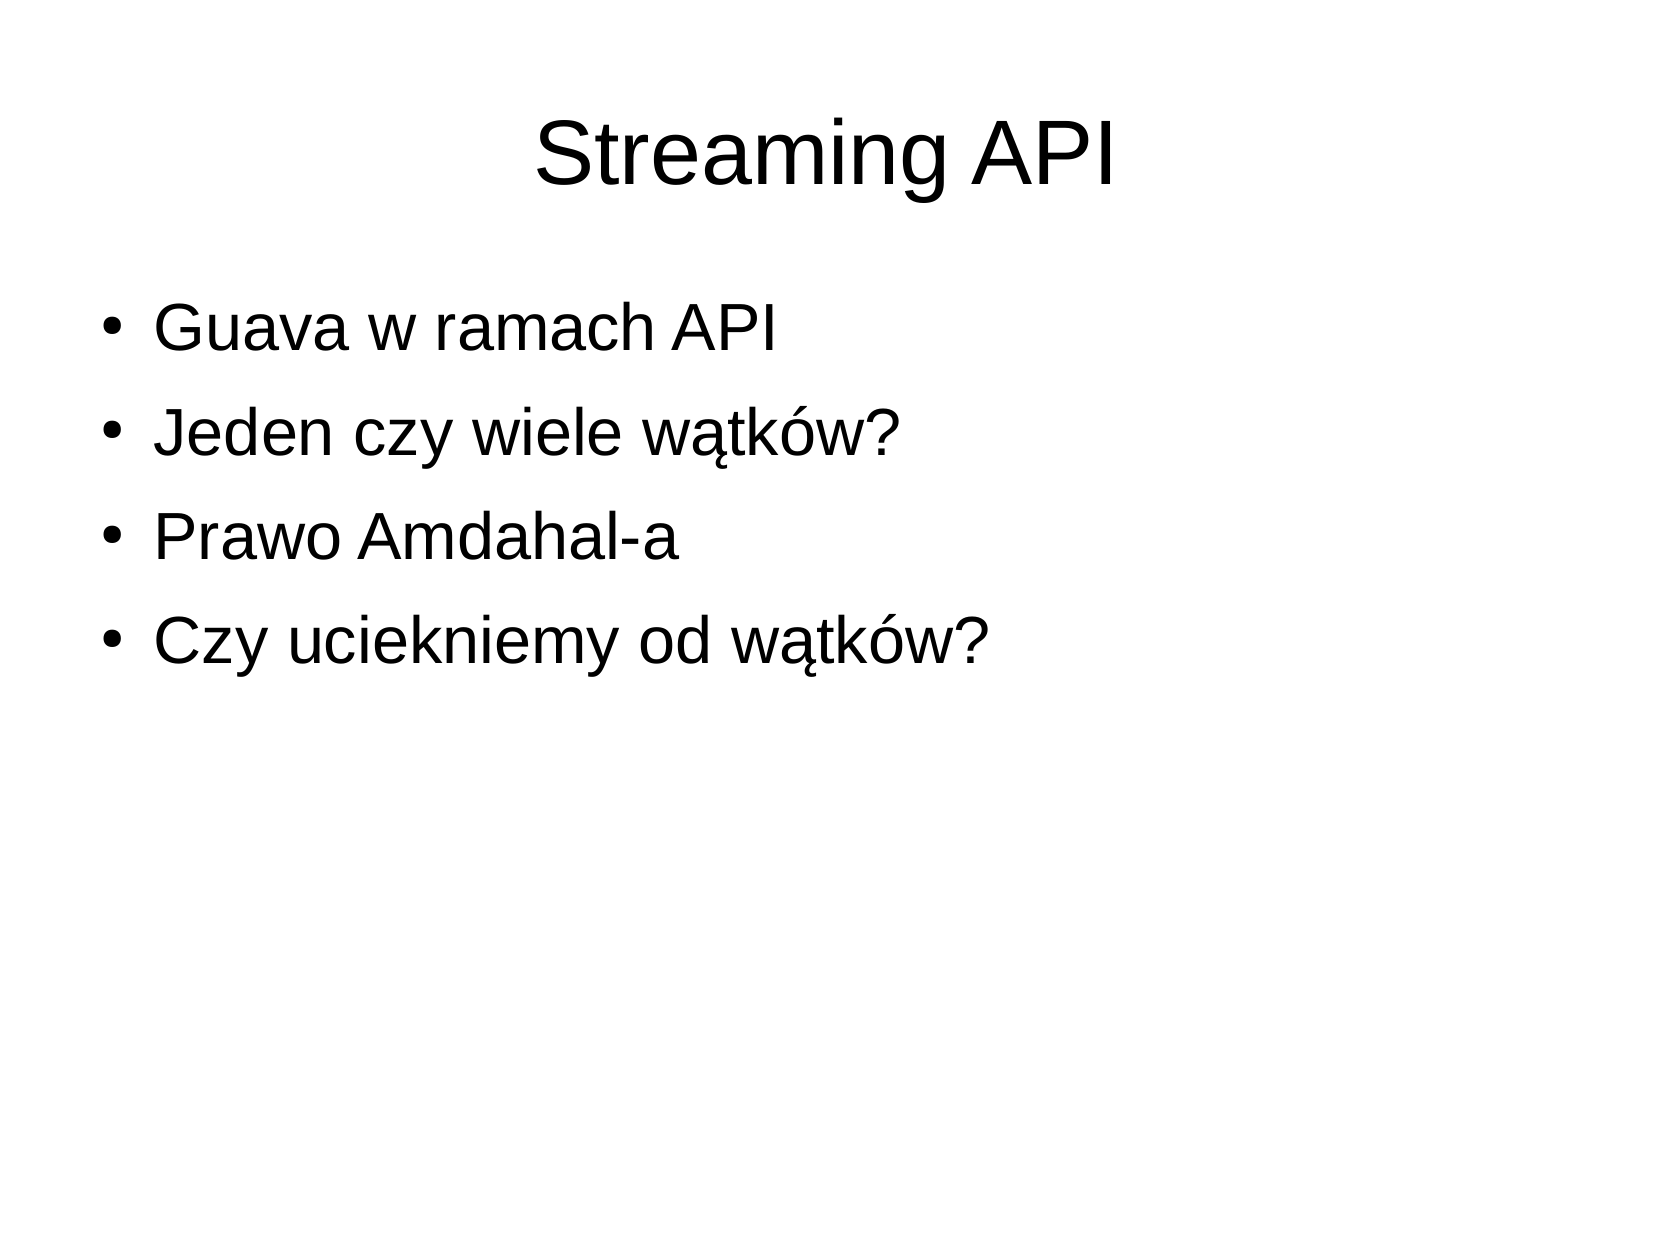

# Streaming API
Guava w ramach API
Jeden czy wiele wątków?
Prawo Amdahal-a
Czy uciekniemy od wątków?